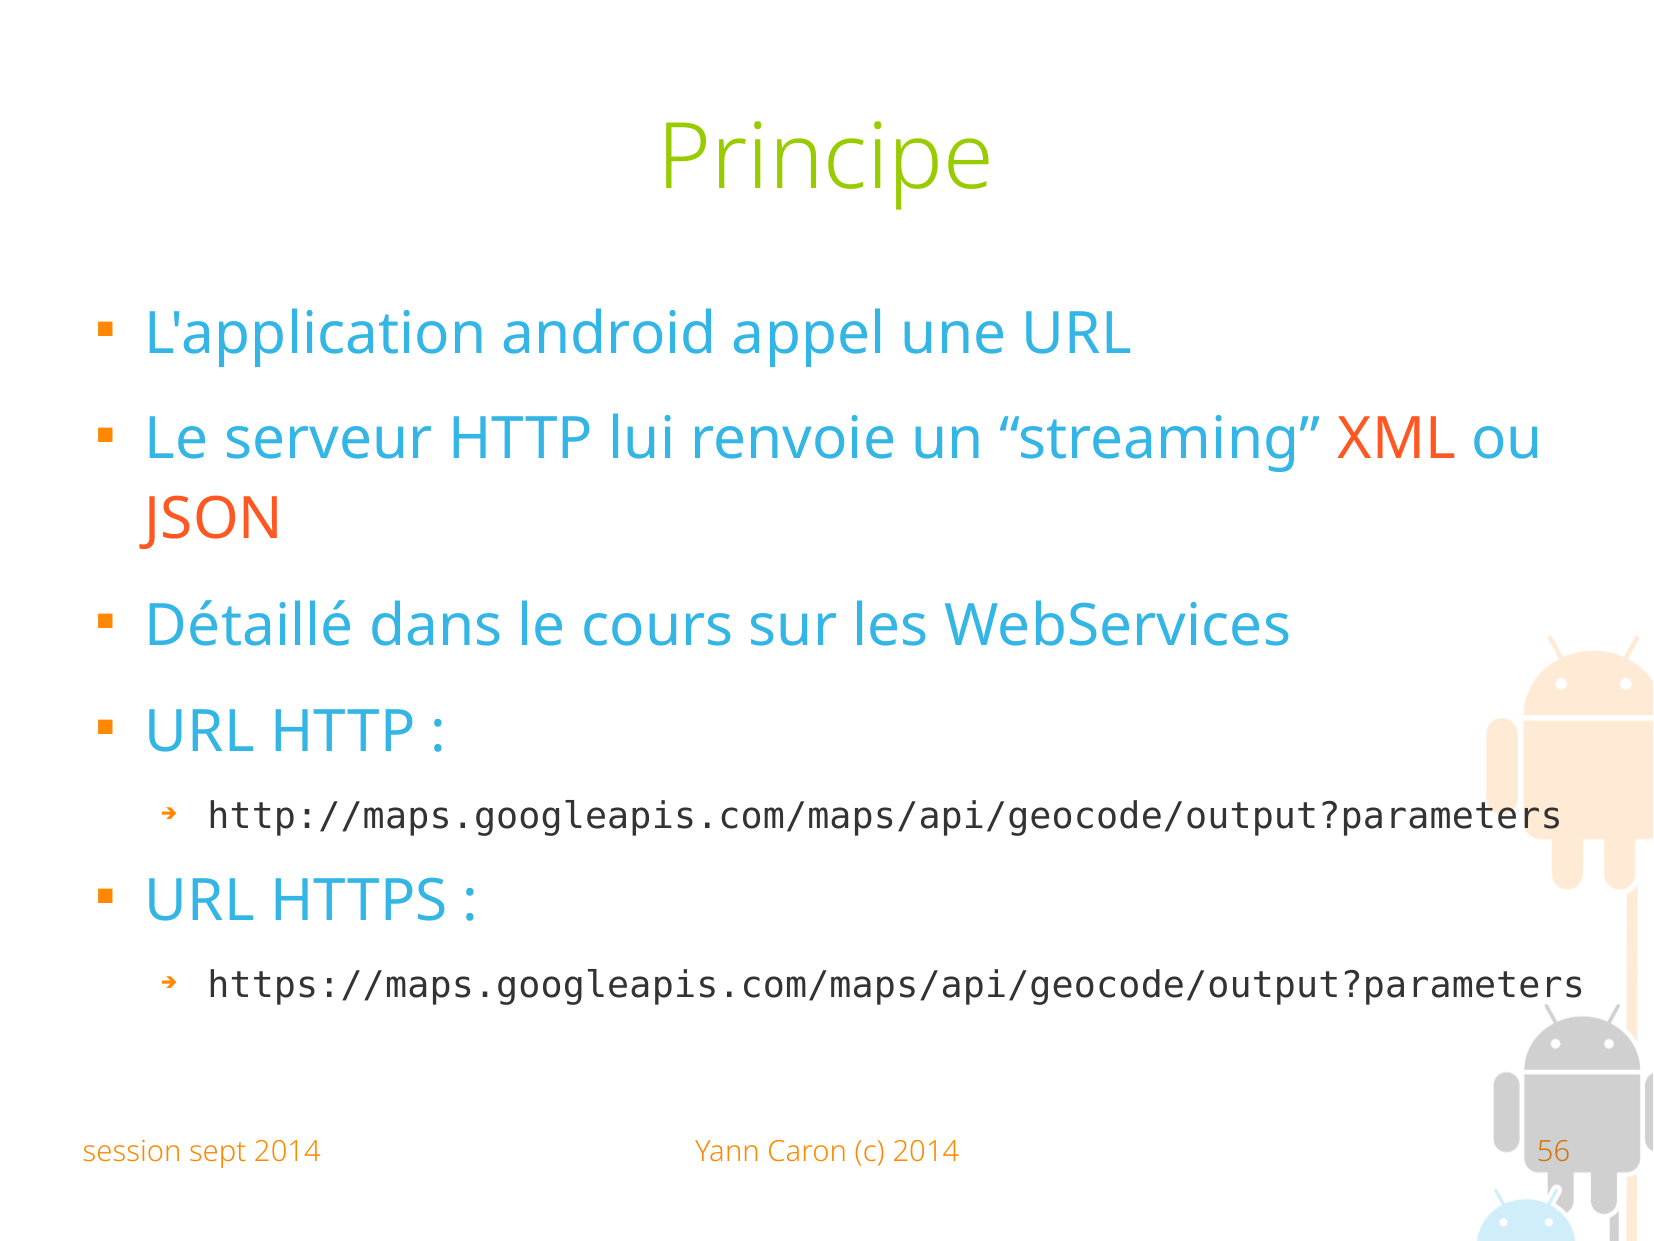

# Principe
L'application android appel une URL
Le serveur HTTP lui renvoie un “streaming” XML ou JSON
Détaillé dans le cours sur les WebServices
URL HTTP :
http://maps.googleapis.com/maps/api/geocode/output?parameters
URL HTTPS :
https://maps.googleapis.com/maps/api/geocode/output?parameters
session sept 2014
Yann Caron (c) 2014
56